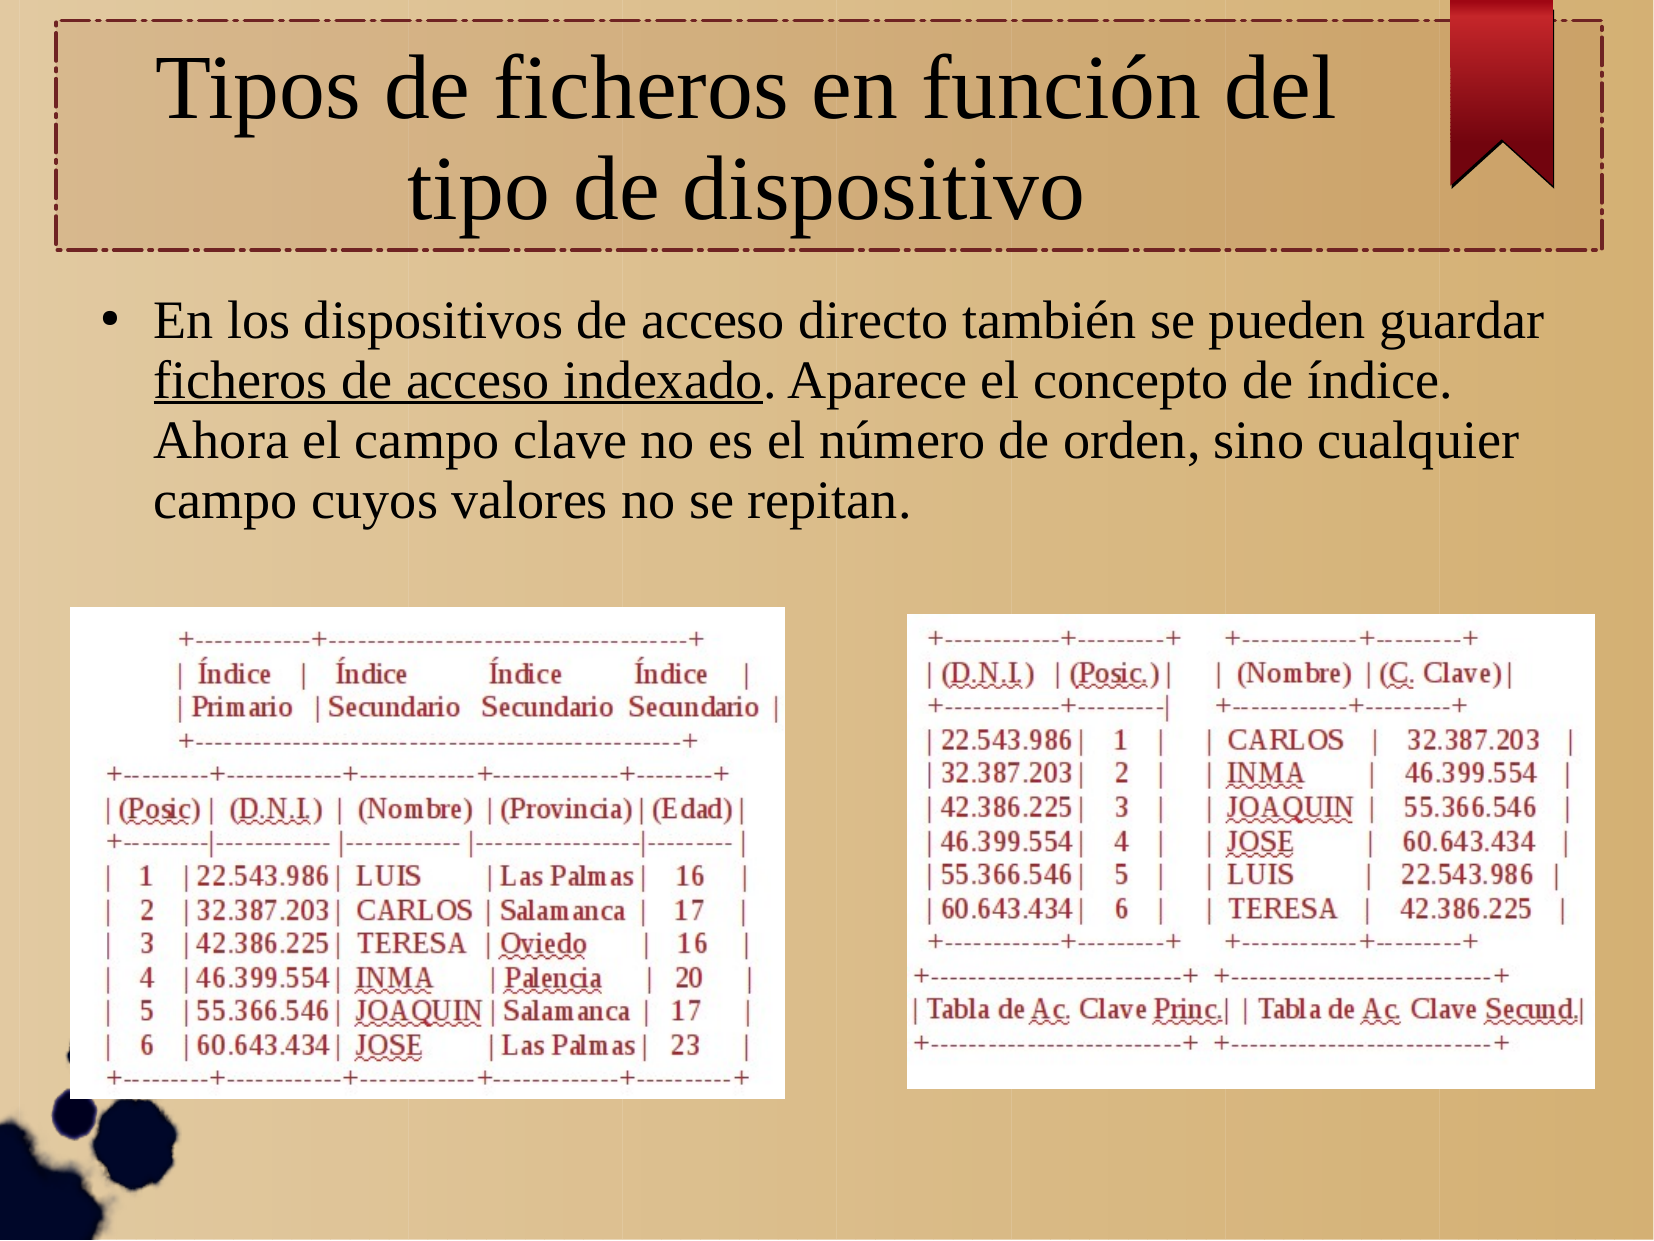

# Tipos de ficheros en función del tipo de dispositivo
En los dispositivos de acceso directo también se pueden guardar ficheros de acceso indexado. Aparece el concepto de índice. Ahora el campo clave no es el número de orden, sino cualquier campo cuyos valores no se repitan.